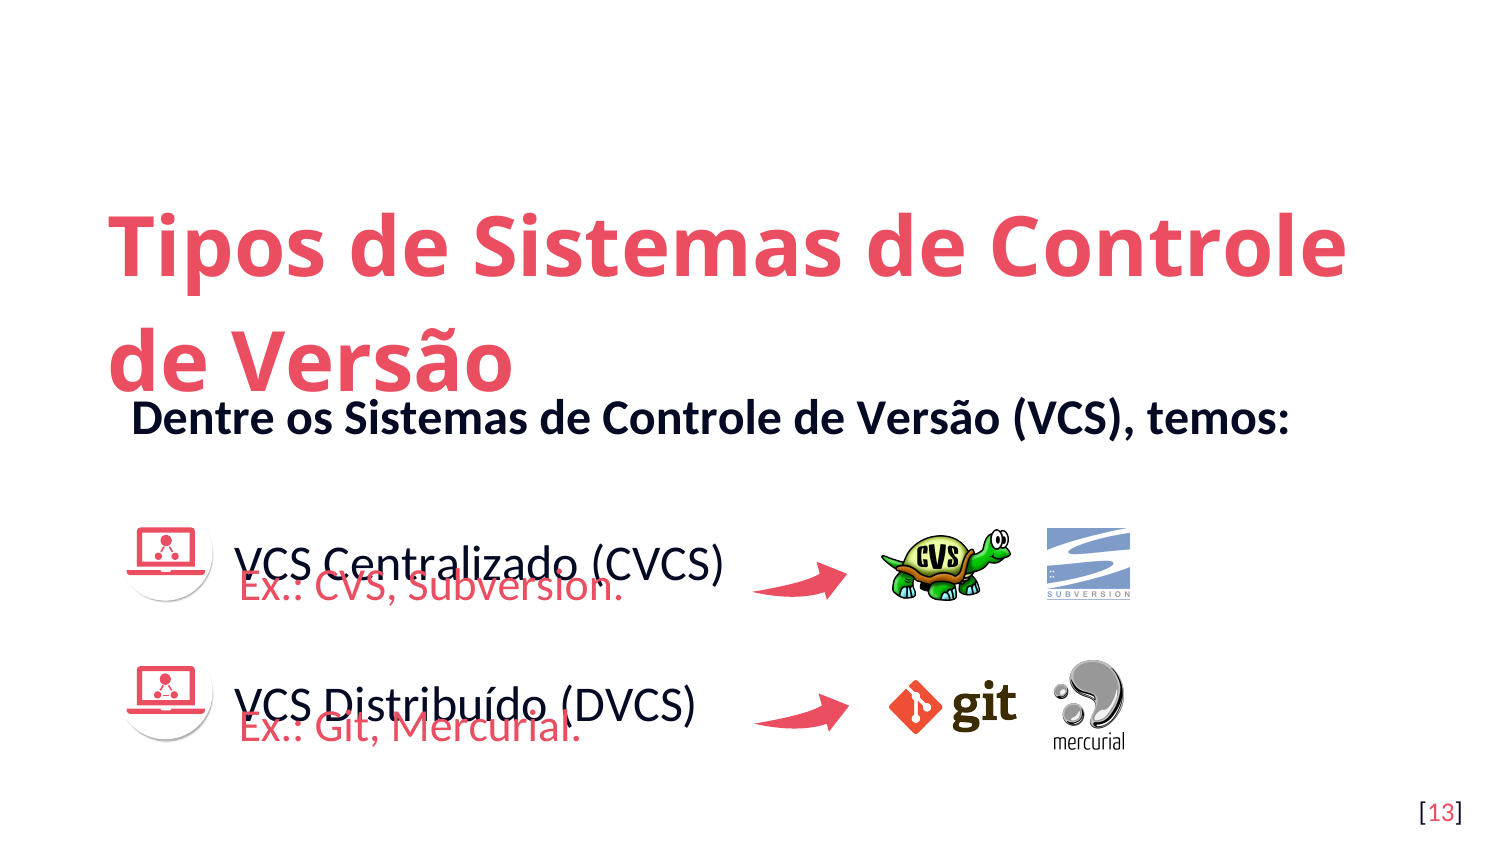

Tipos de Sistemas de Controle de Versão
Dentre os Sistemas de Controle de Versão (VCS), temos:
VCS Centralizado (CVCS)
Ex.: CVS, Subversion.
VCS Distribuído (DVCS)
Ex.: Git, Mercurial.